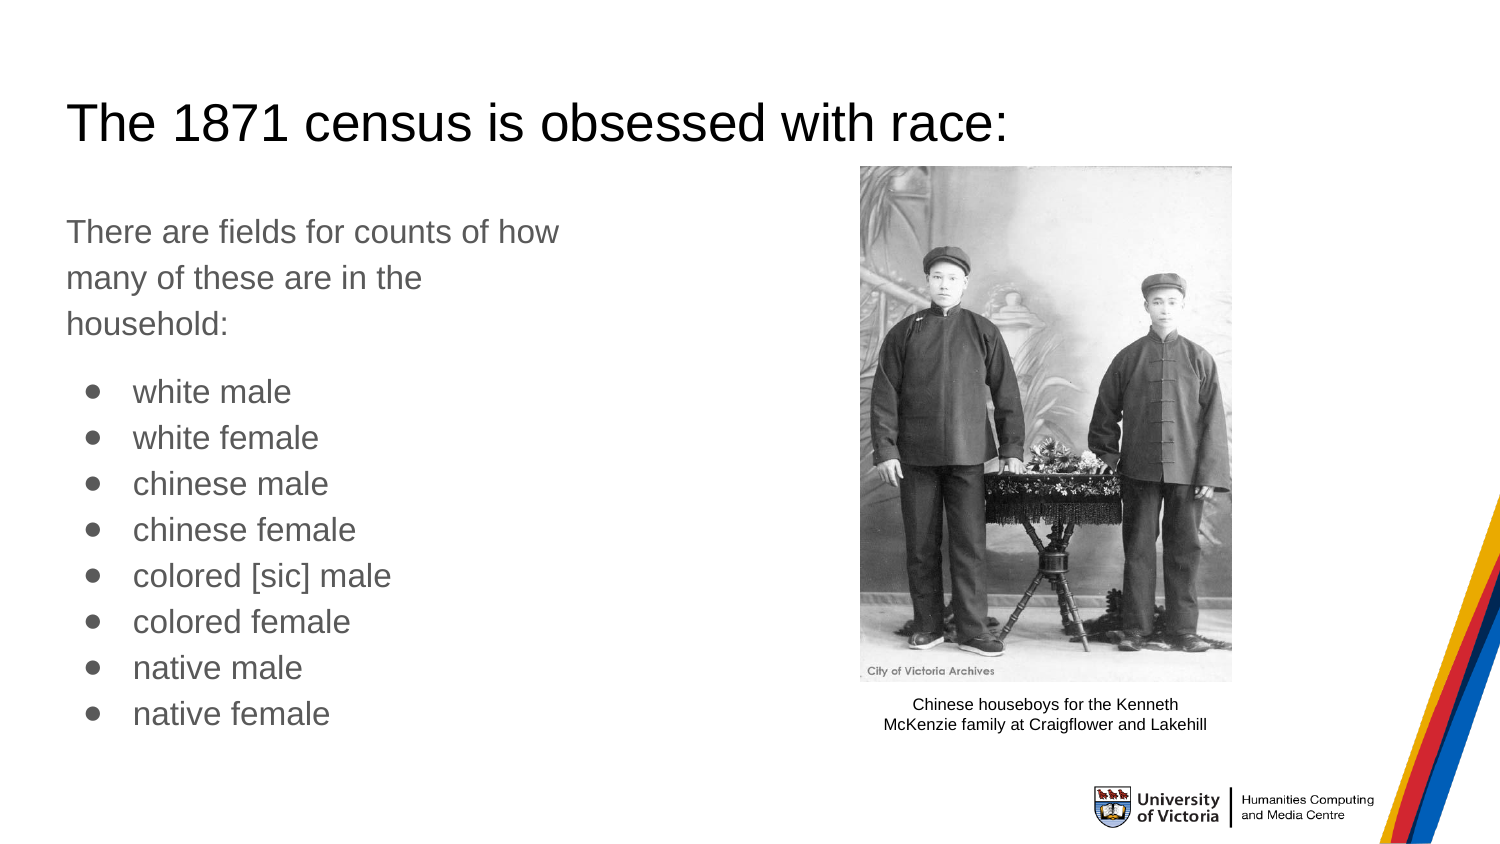

# The 1871 census is obsessed with race:
There are fields for counts of how many of these are in the household:
white male
white female
chinese male
chinese female
colored [sic] male
colored female
native male
native female
Chinese houseboys for the Kenneth McKenzie family at Craigflower and Lakehill